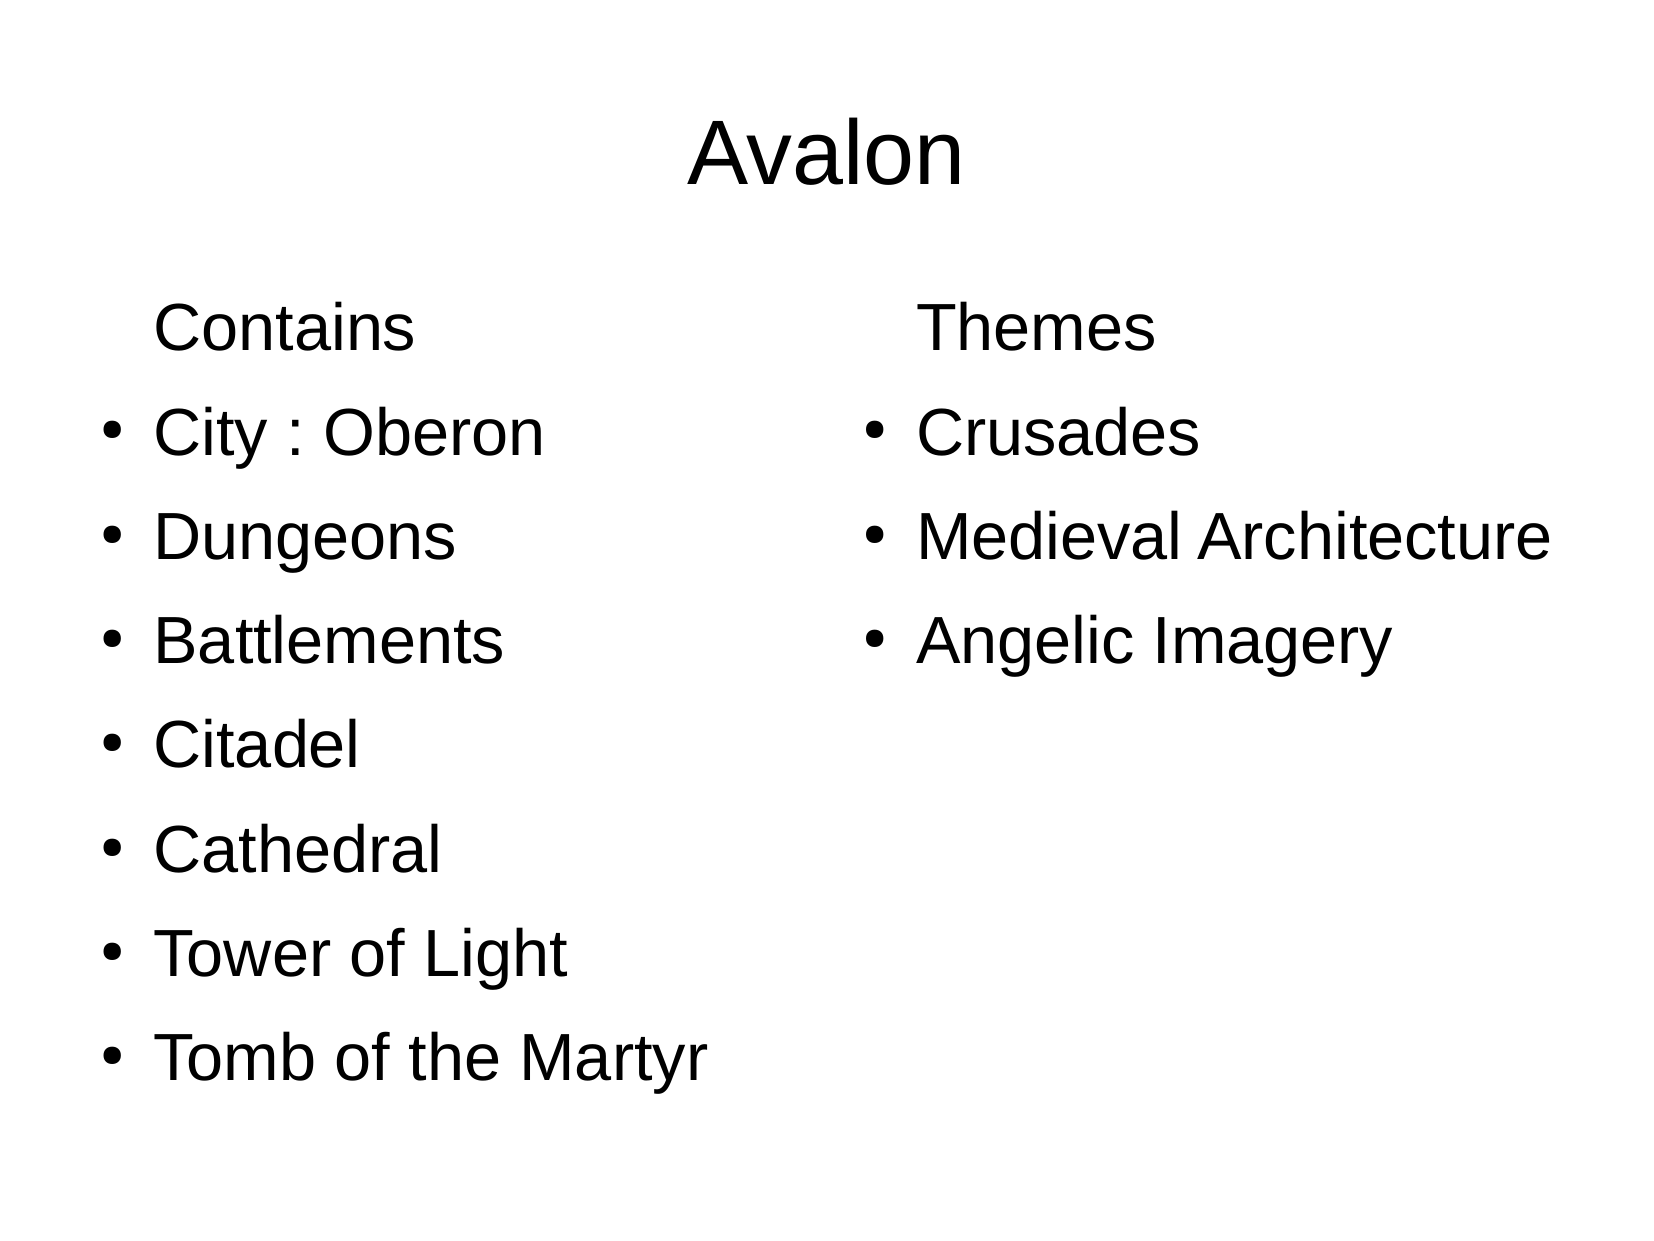

# Avalon
Contains
City : Oberon
Dungeons
Battlements
Citadel
Cathedral
Tower of Light
Tomb of the Martyr
Themes
Crusades
Medieval Architecture
Angelic Imagery